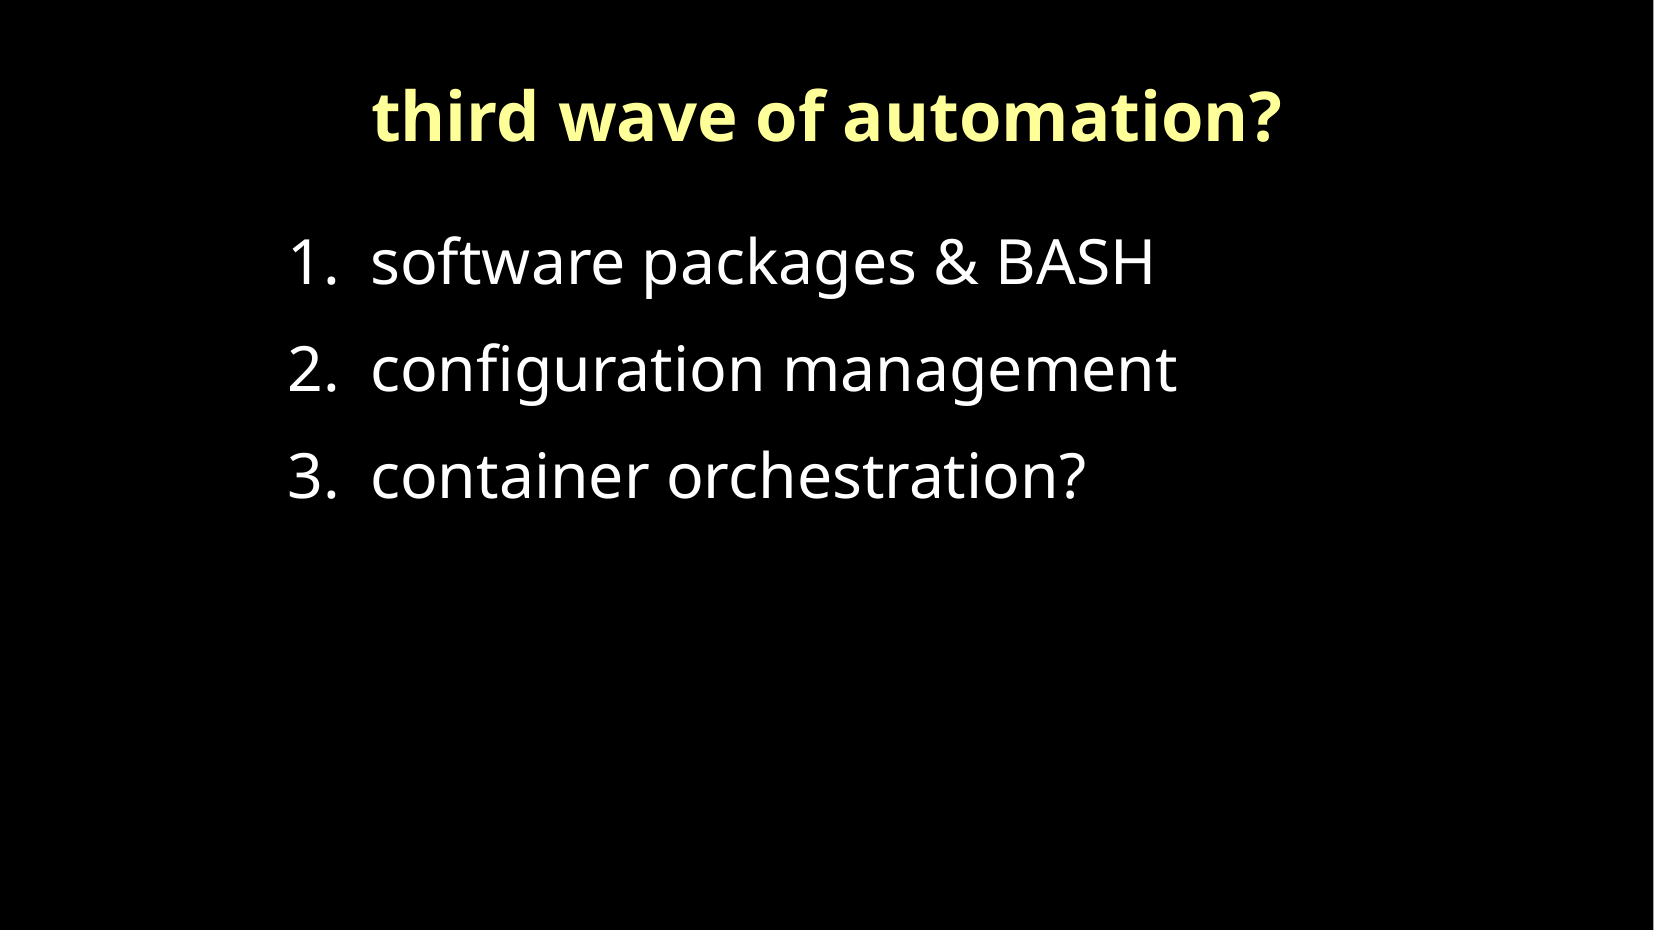

# third wave of automation?
software packages & BASH
configuration management
container orchestration?